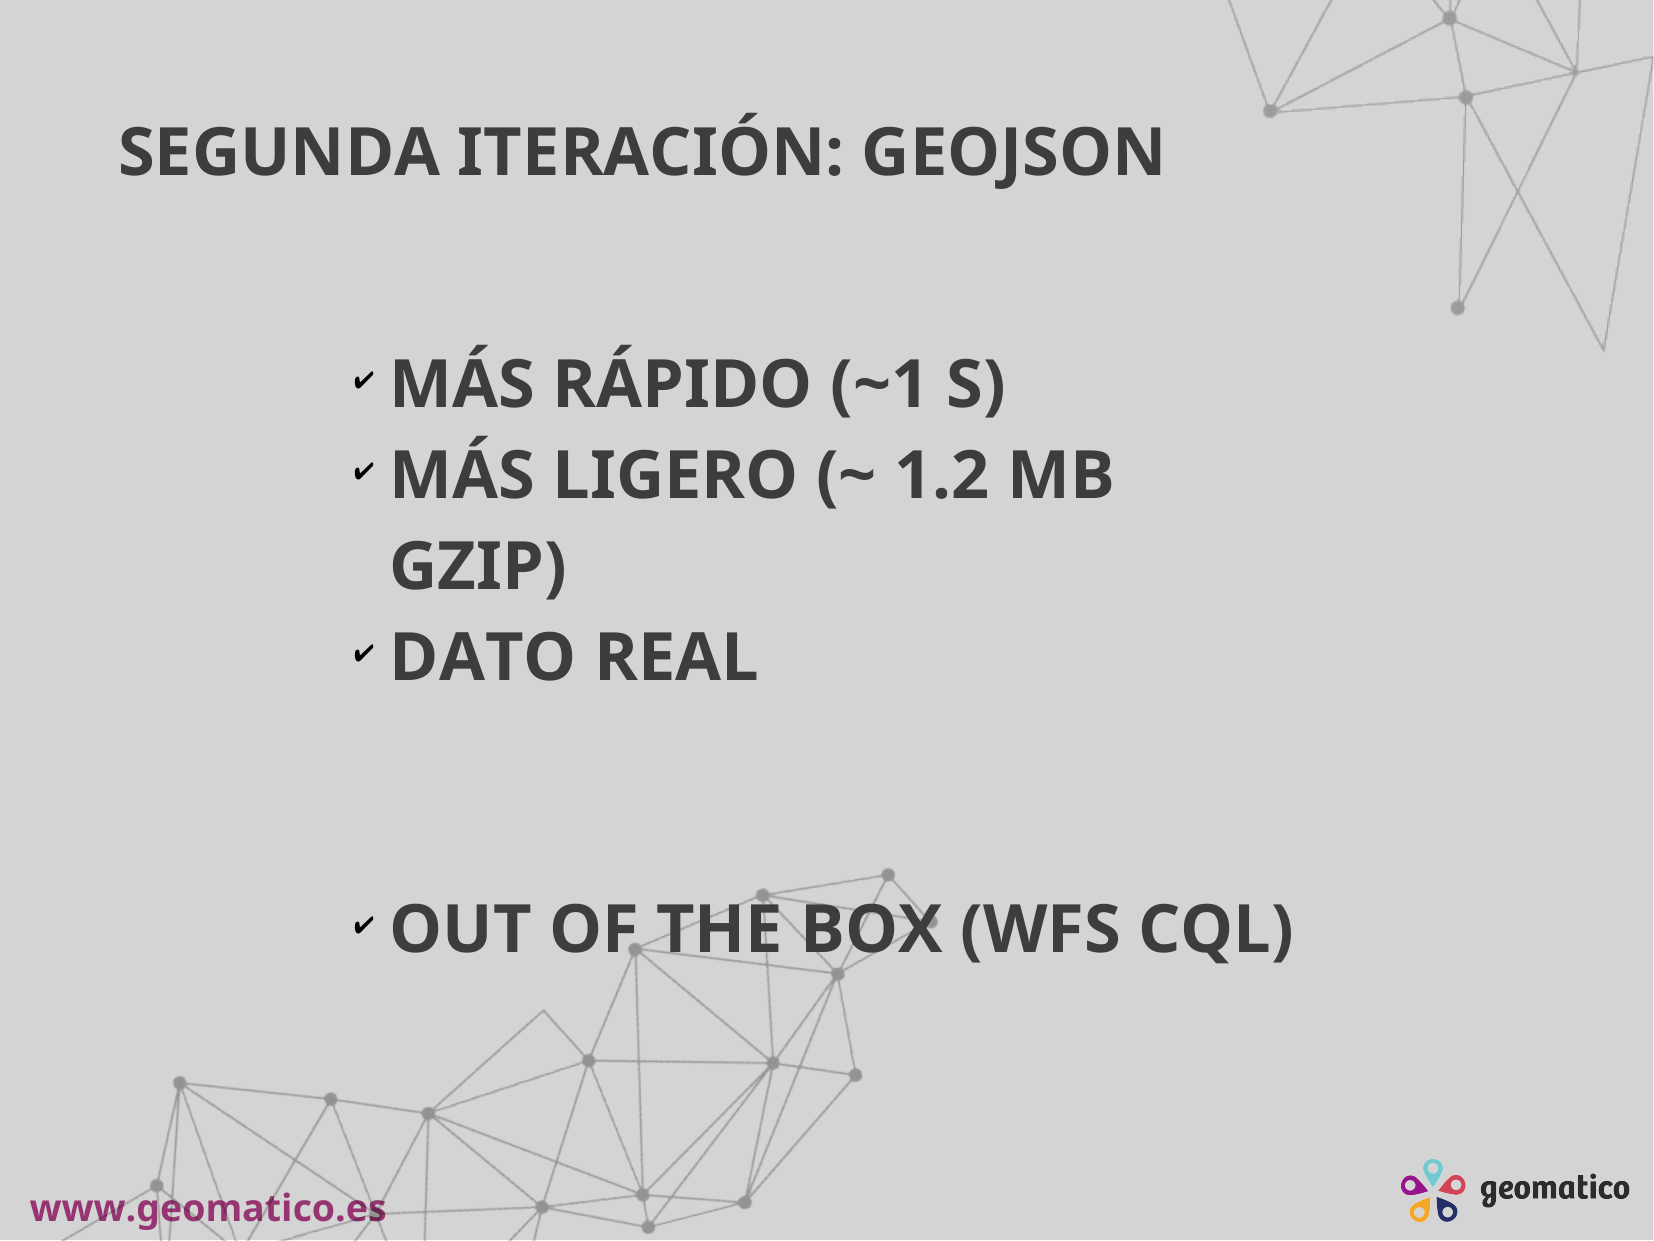

Segunda iteración: GeoJSON
Más rápido (~1 s)
Más ligero (~ 1.2 MB gzip)
Dato real
Out of the box (WFS CQL)